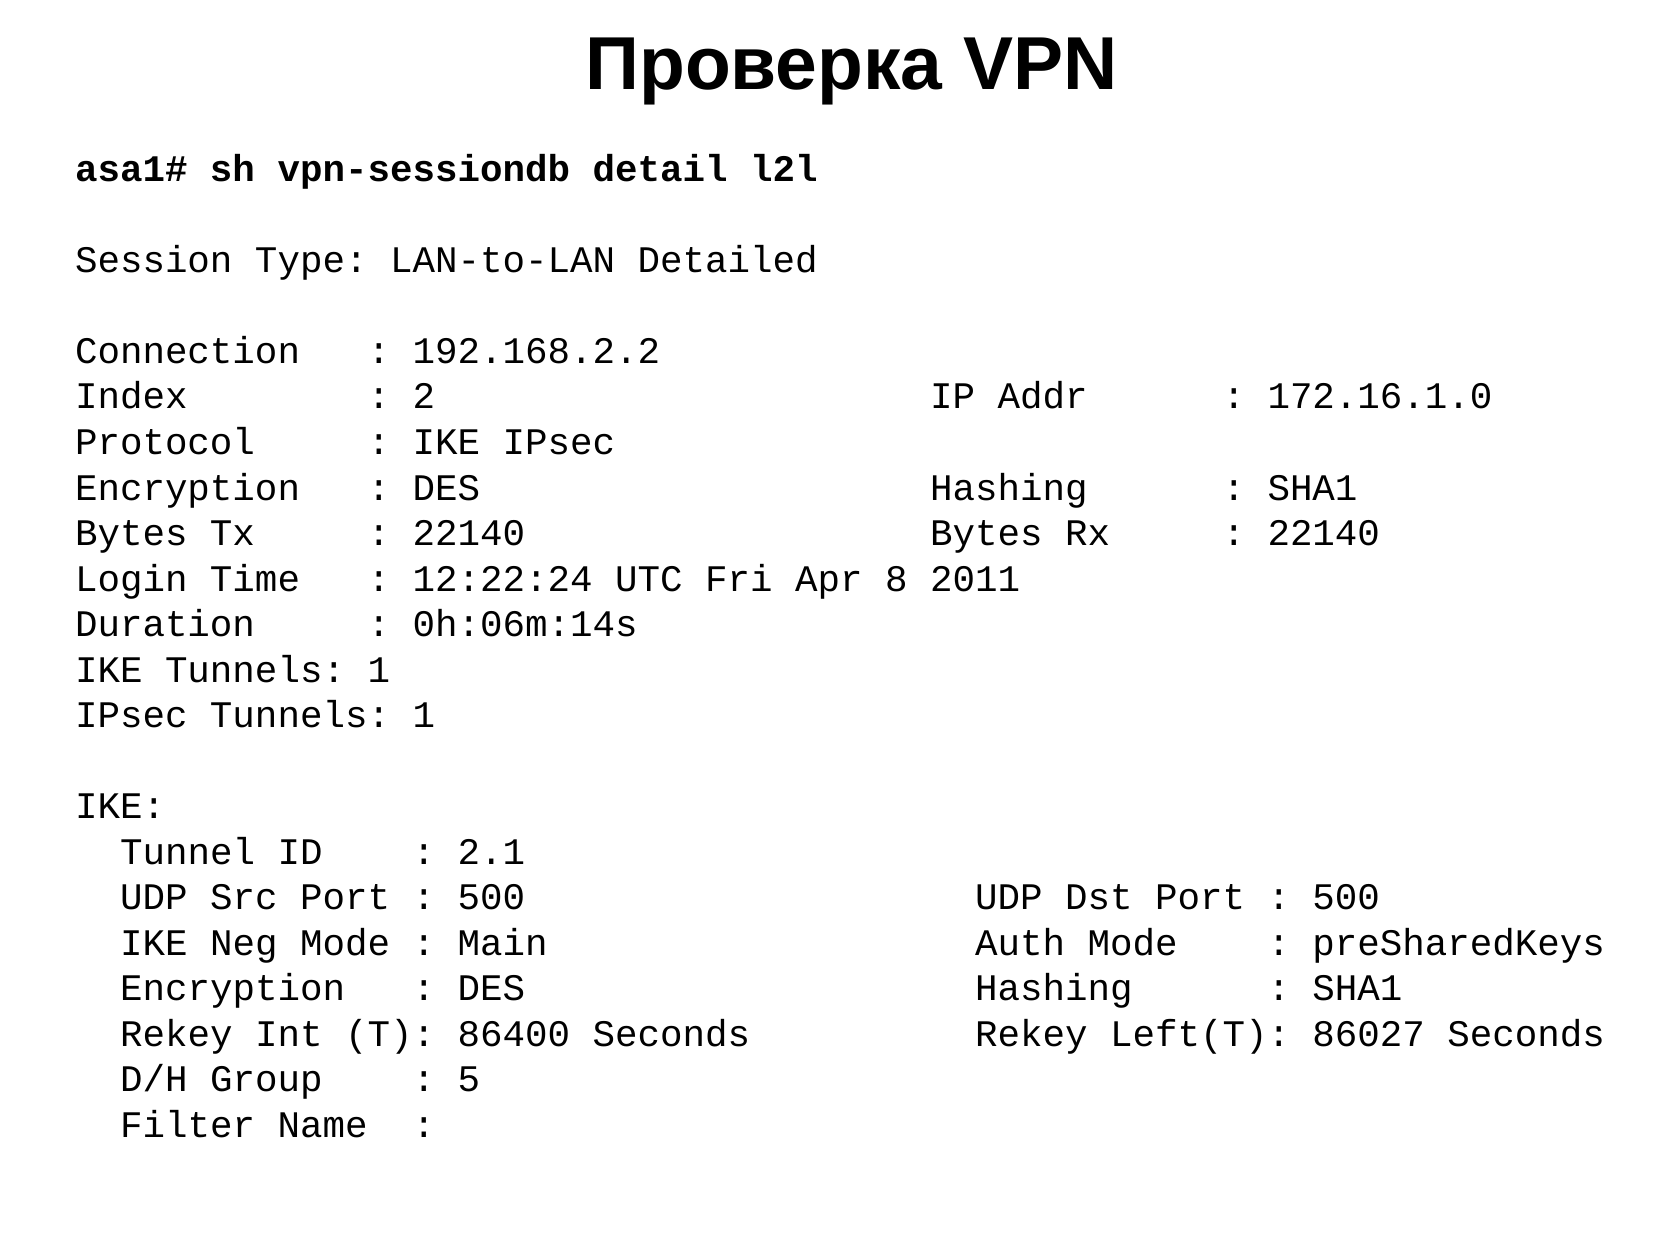

Проверка VPN
# asa1# sh vpn-sessiondb detail l2l
Session Type: LAN-to-LAN Detailed
Connection : 192.168.2.2
Index : 2 IP Addr : 172.16.1.0
Protocol : IKE IPsec
Encryption : DES Hashing : SHA1
Bytes Tx : 22140 Bytes Rx : 22140
Login Time : 12:22:24 UTC Fri Apr 8 2011
Duration : 0h:06m:14s
IKE Tunnels: 1
IPsec Tunnels: 1
IKE:
 Tunnel ID : 2.1
 UDP Src Port : 500 UDP Dst Port : 500
 IKE Neg Mode : Main Auth Mode : preSharedKeys
 Encryption : DES Hashing : SHA1
 Rekey Int (T): 86400 Seconds Rekey Left(T): 86027 Seconds
 D/H Group : 5
 Filter Name :